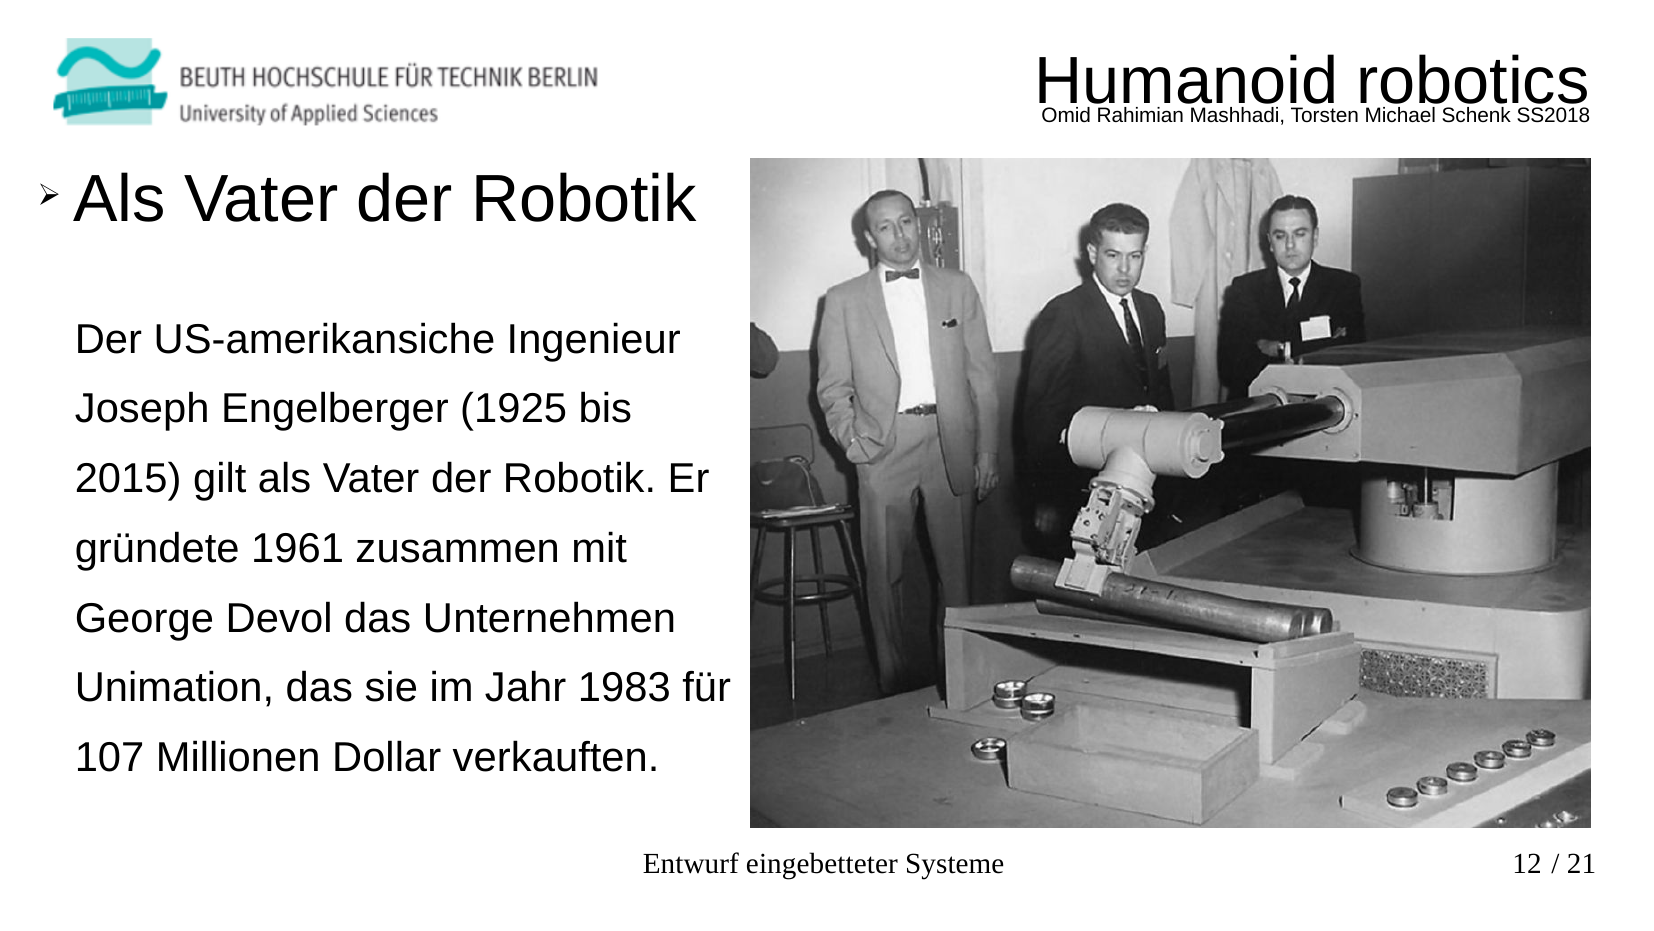

#
Als Vater der Robotik
Humanoid robotics
Omid Rahimian Mashhadi, Torsten Michael Schenk SS2018
Der US-amerikansiche Ingenieur Joseph Engelberger (1925 bis 2015) gilt als Vater der Robotik. Er gründete 1961 zusammen mit George Devol das Unternehmen Unimation, das sie im Jahr 1983 für 107 Millionen Dollar verkauften.
 / 21
Entwurf eingebetteter Systeme
12